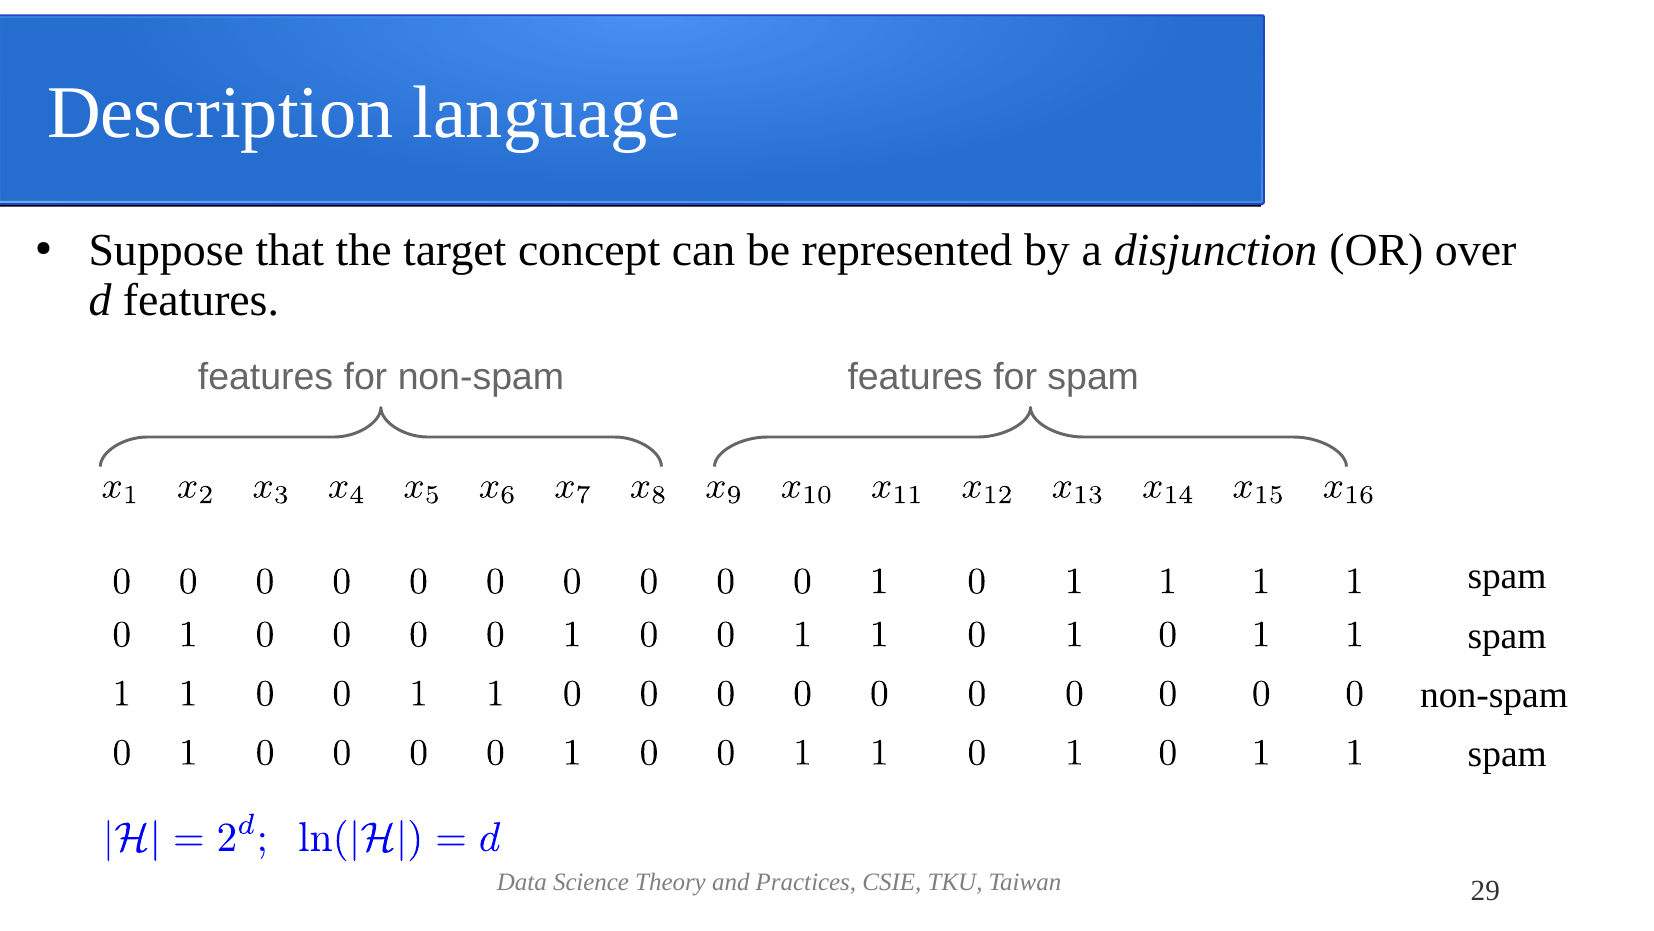

# Description language
Suppose that the target concept can be represented by a disjunction (OR) over d features.
features for non-spam
features for spam
spam
spam
non-spam
spam
Data Science Theory and Practices, CSIE, TKU, Taiwan
29